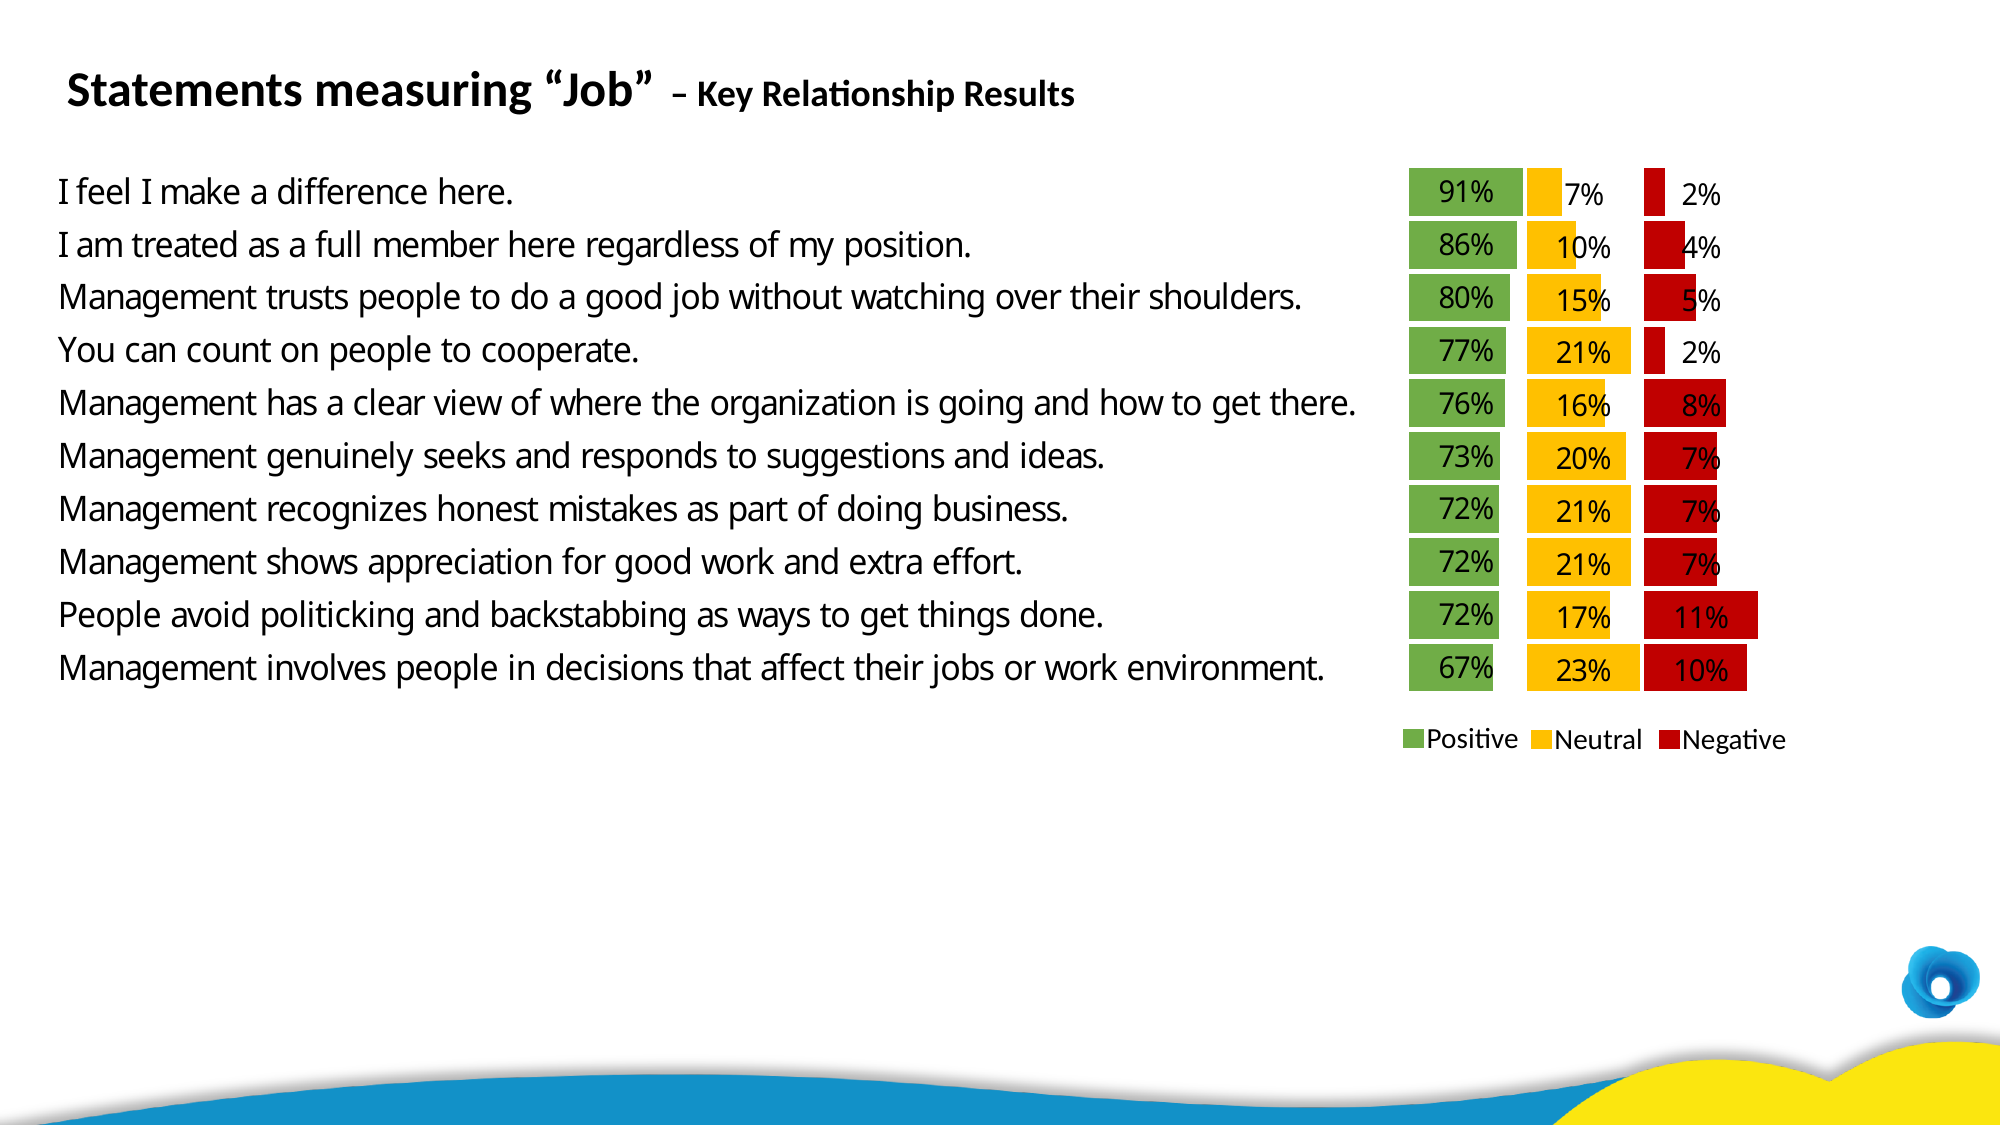

Statements measuring “Job” – Key Relationship Results
Positive
Neutral
Negative